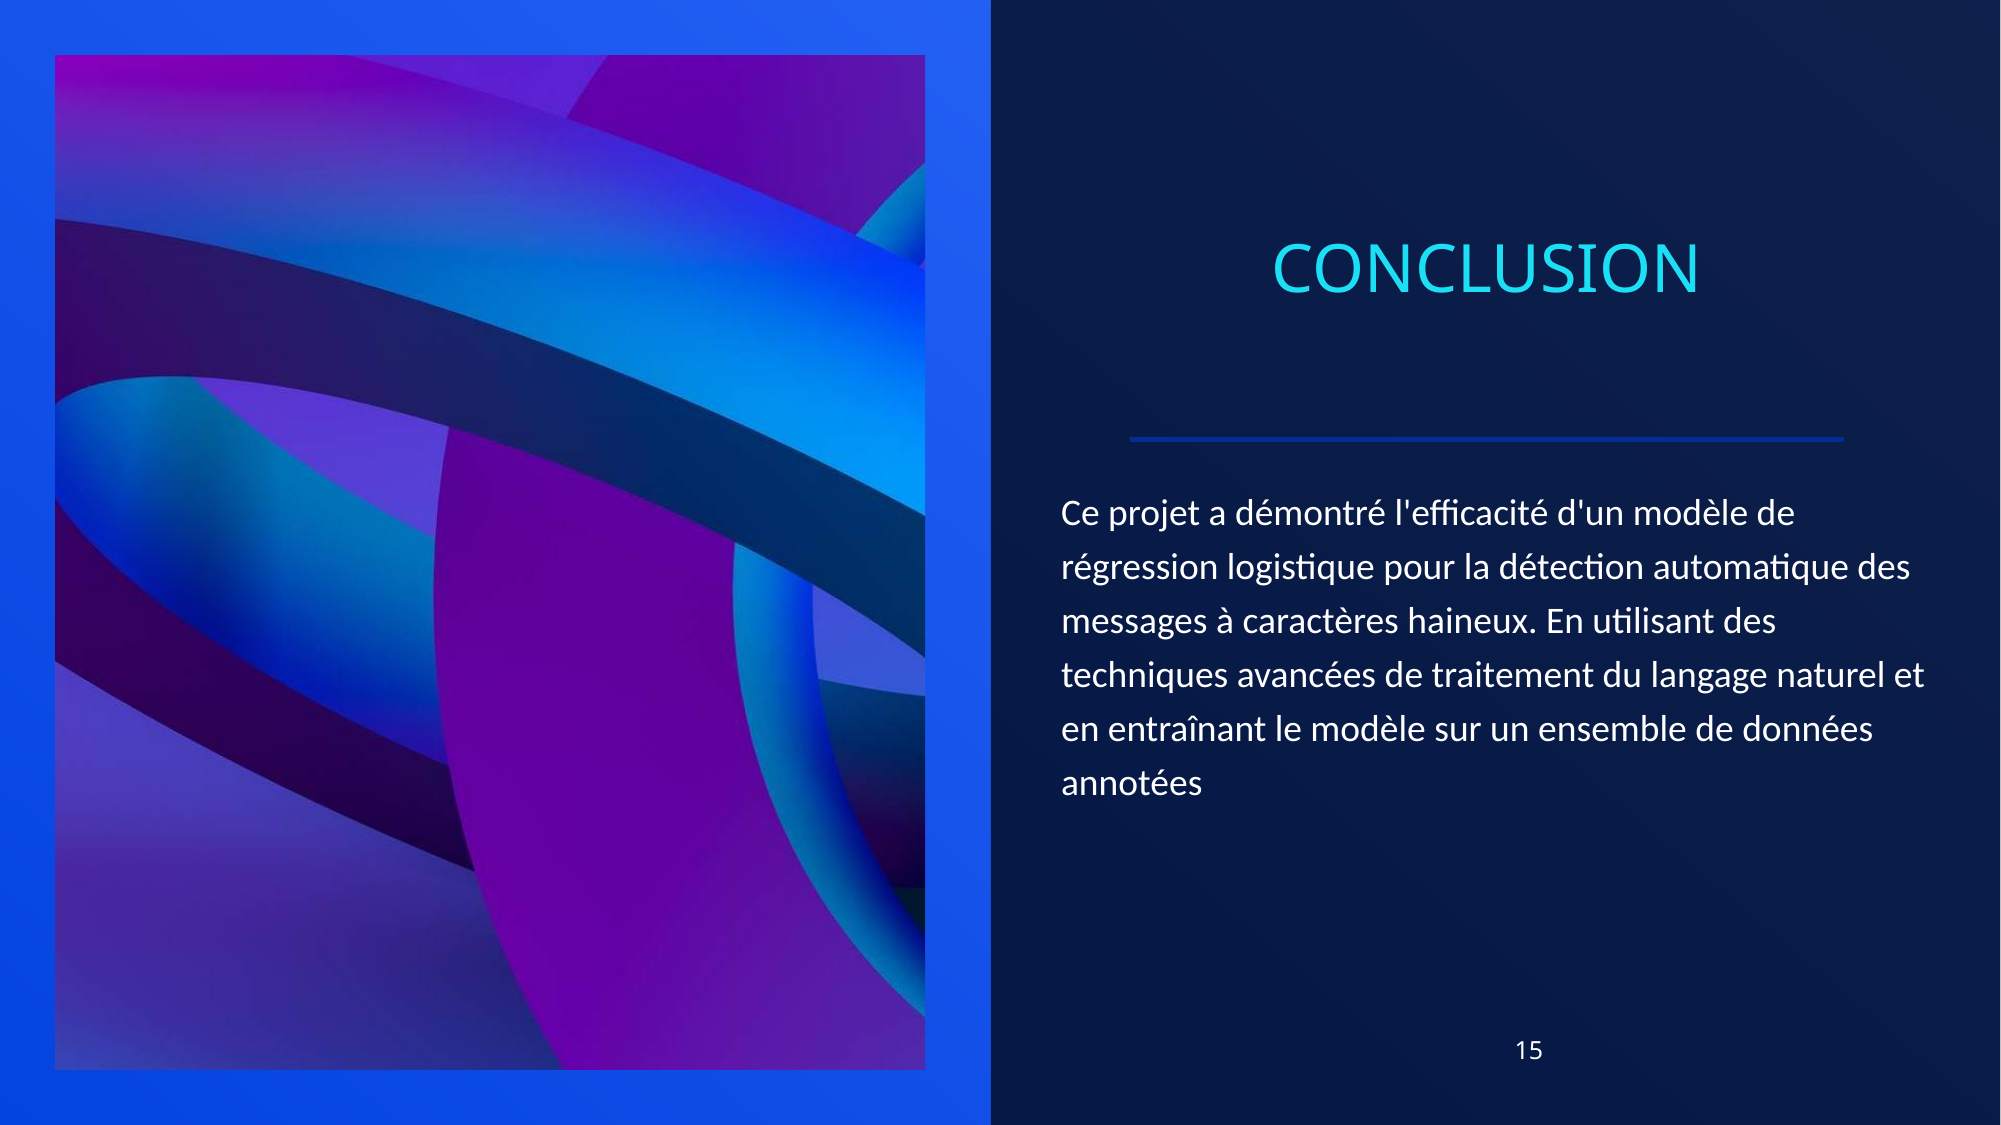

# CONCLUSION
Ce projet a démontré l'efficacité d'un modèle de régression logistique pour la détection automatique des messages à caractères haineux. En utilisant des techniques avancées de traitement du langage naturel et en entraînant le modèle sur un ensemble de données annotées